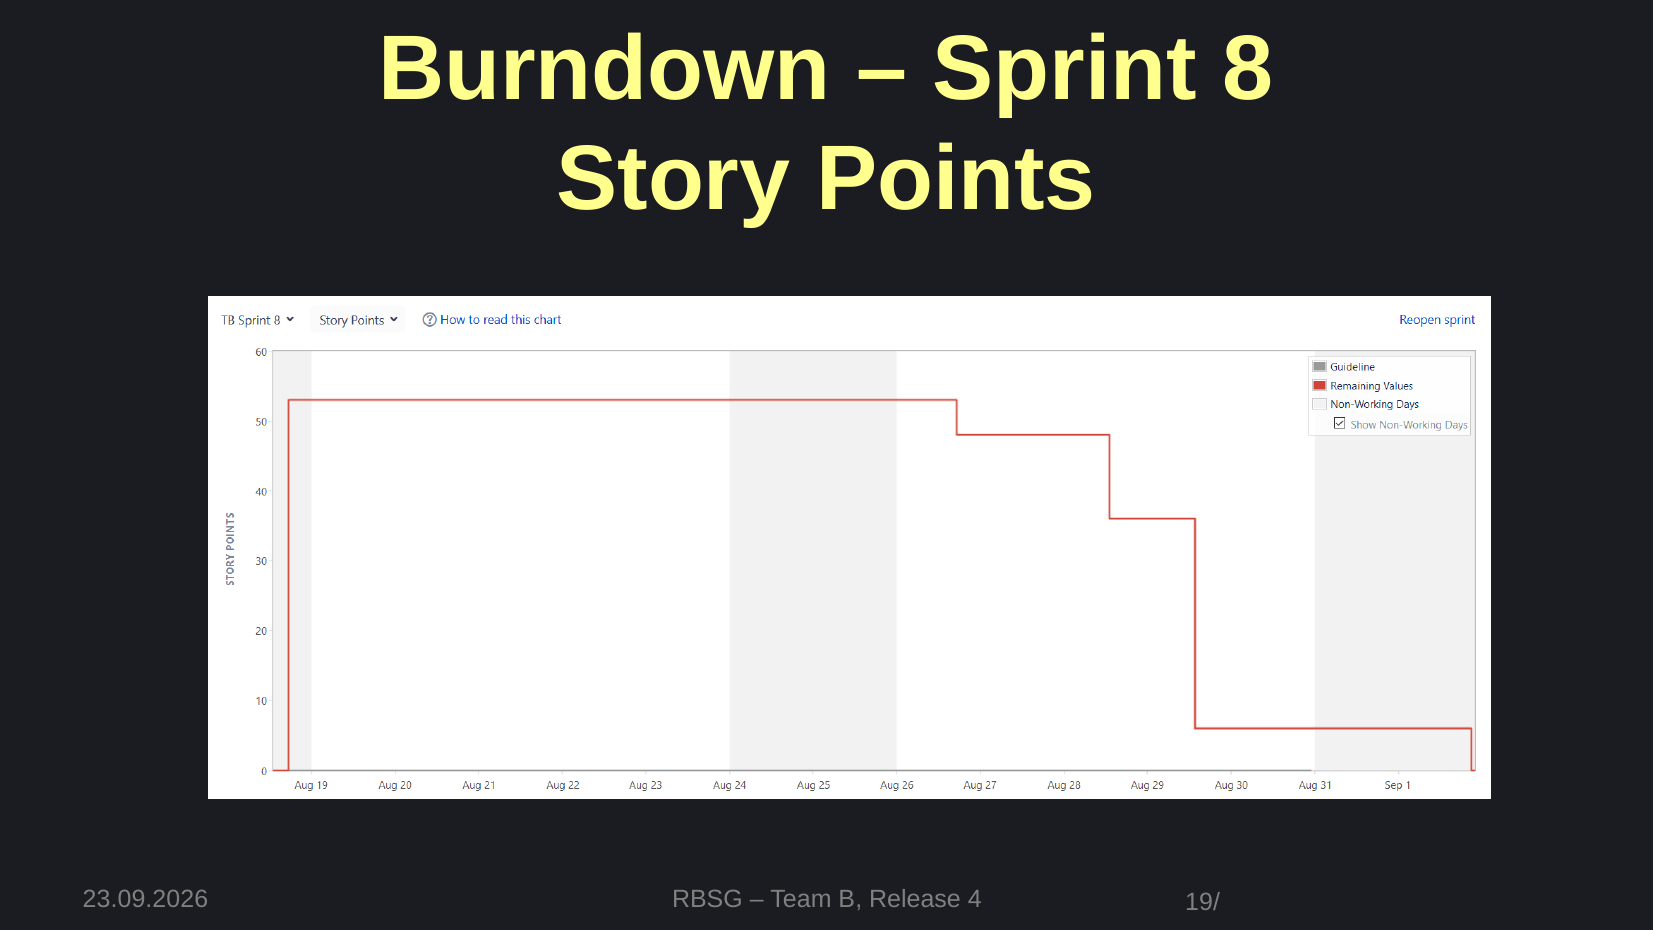

# Burndown – Sprint 8 Story Points
RBSG – Team B, Release 4